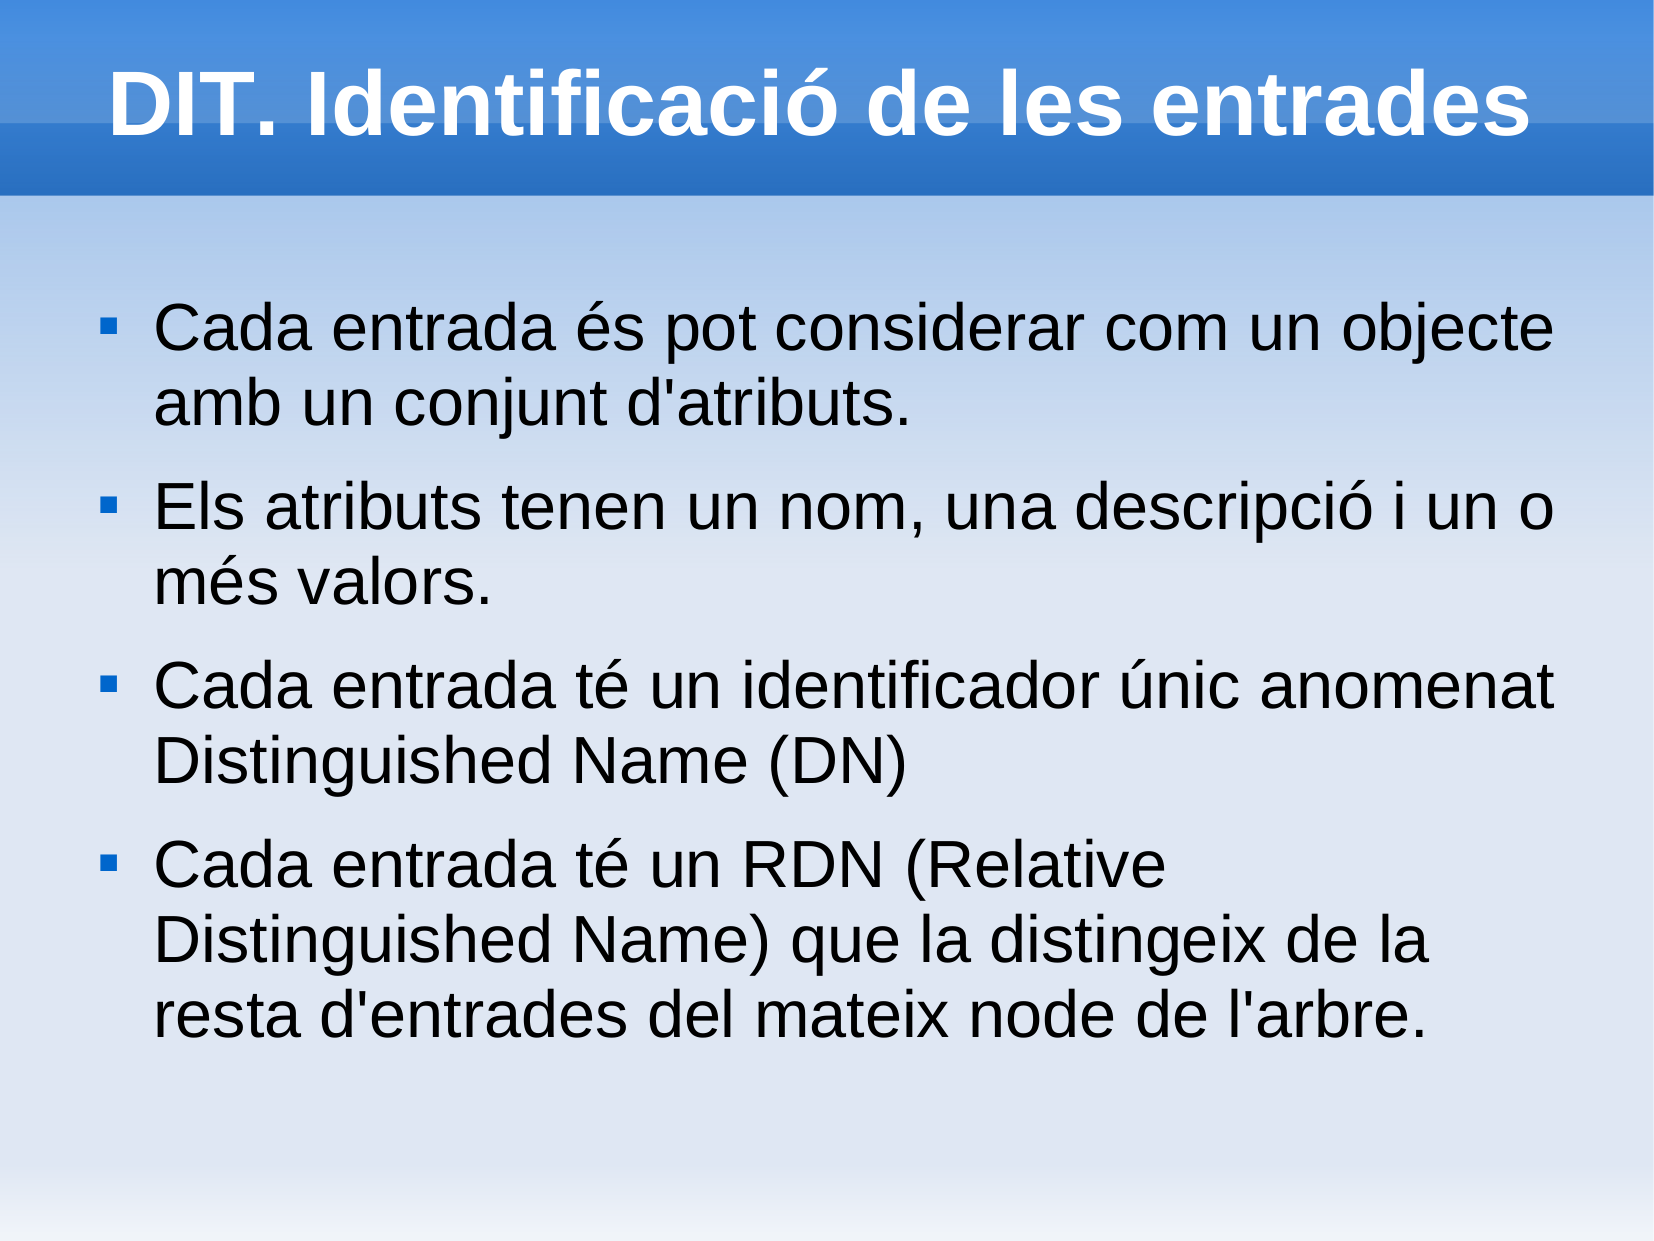

# DIT. Identificació de les entrades
Cada entrada és pot considerar com un objecte amb un conjunt d'atributs.
Els atributs tenen un nom, una descripció i un o més valors.
Cada entrada té un identificador únic anomenat Distinguished Name (DN)
Cada entrada té un RDN (Relative Distinguished Name) que la distingeix de la resta d'entrades del mateix node de l'arbre.